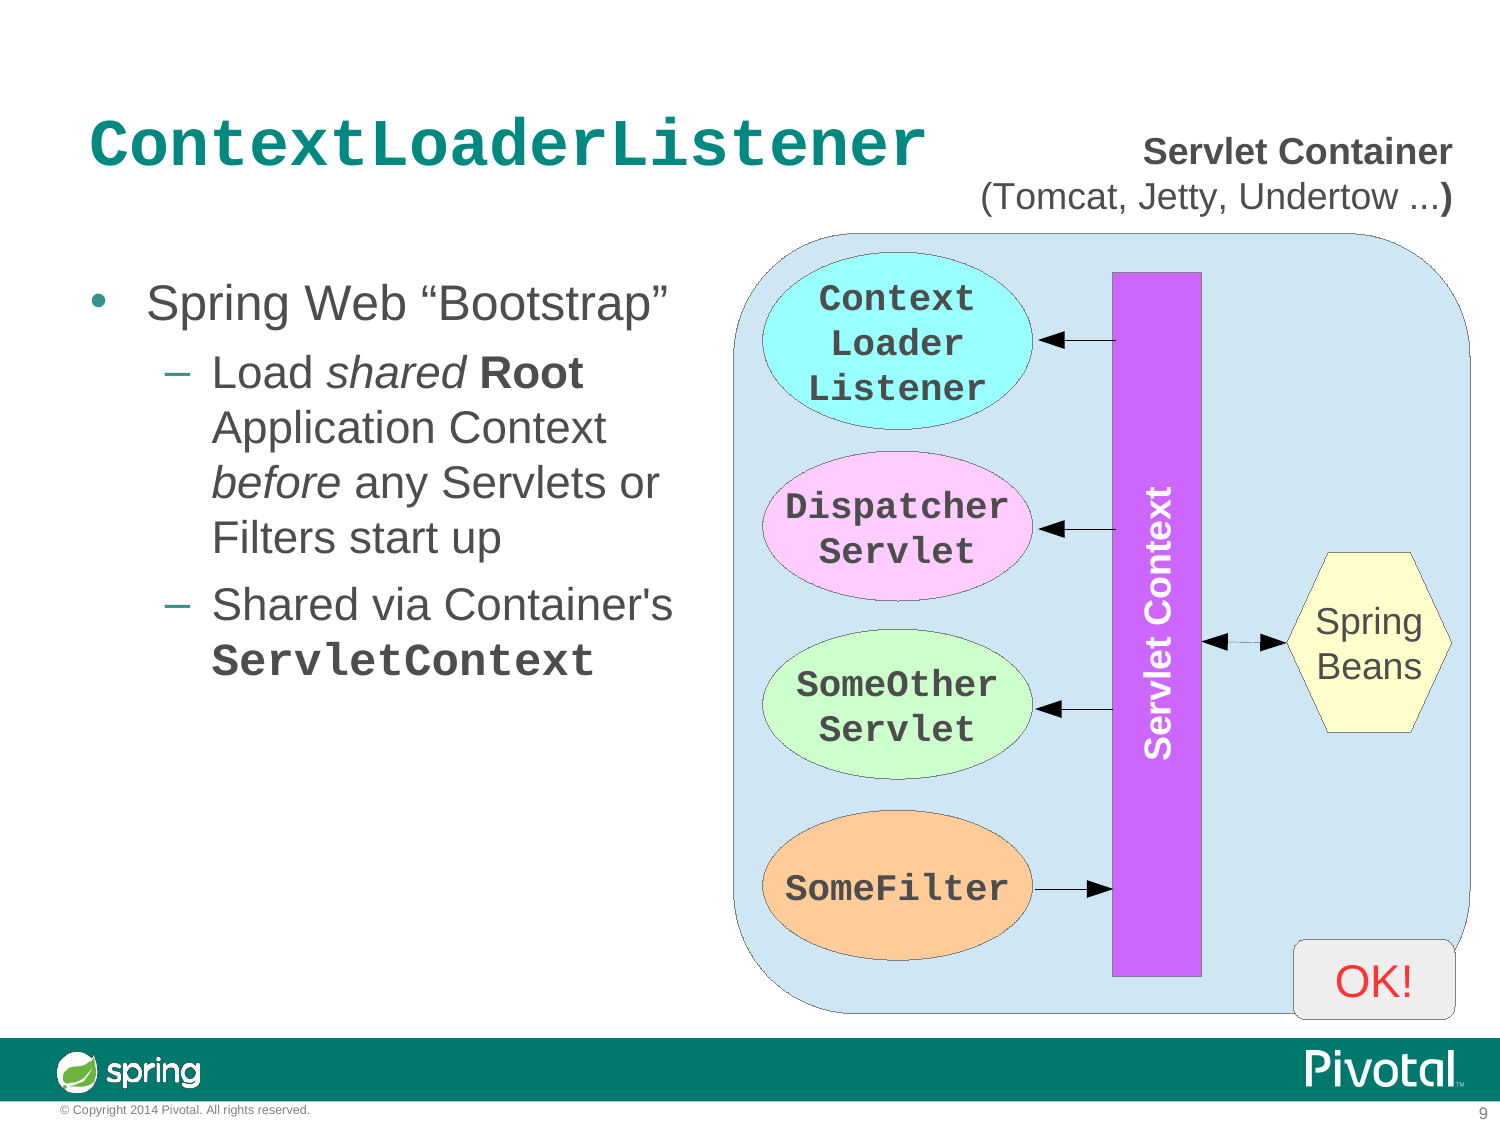

# ContextLoaderListener
Servlet Container
(Tomcat, Jetty, Undertow ...)
Context
Loader
Listener
Spring Web “Bootstrap”
Load shared Root Application Context before any Servlets or Filters start up
Shared via Container's ServletContext
Servlet Context
Dispatcher
Servlet
Spring
Beans
SomeOther
Servlet
SomeFilter
OK!